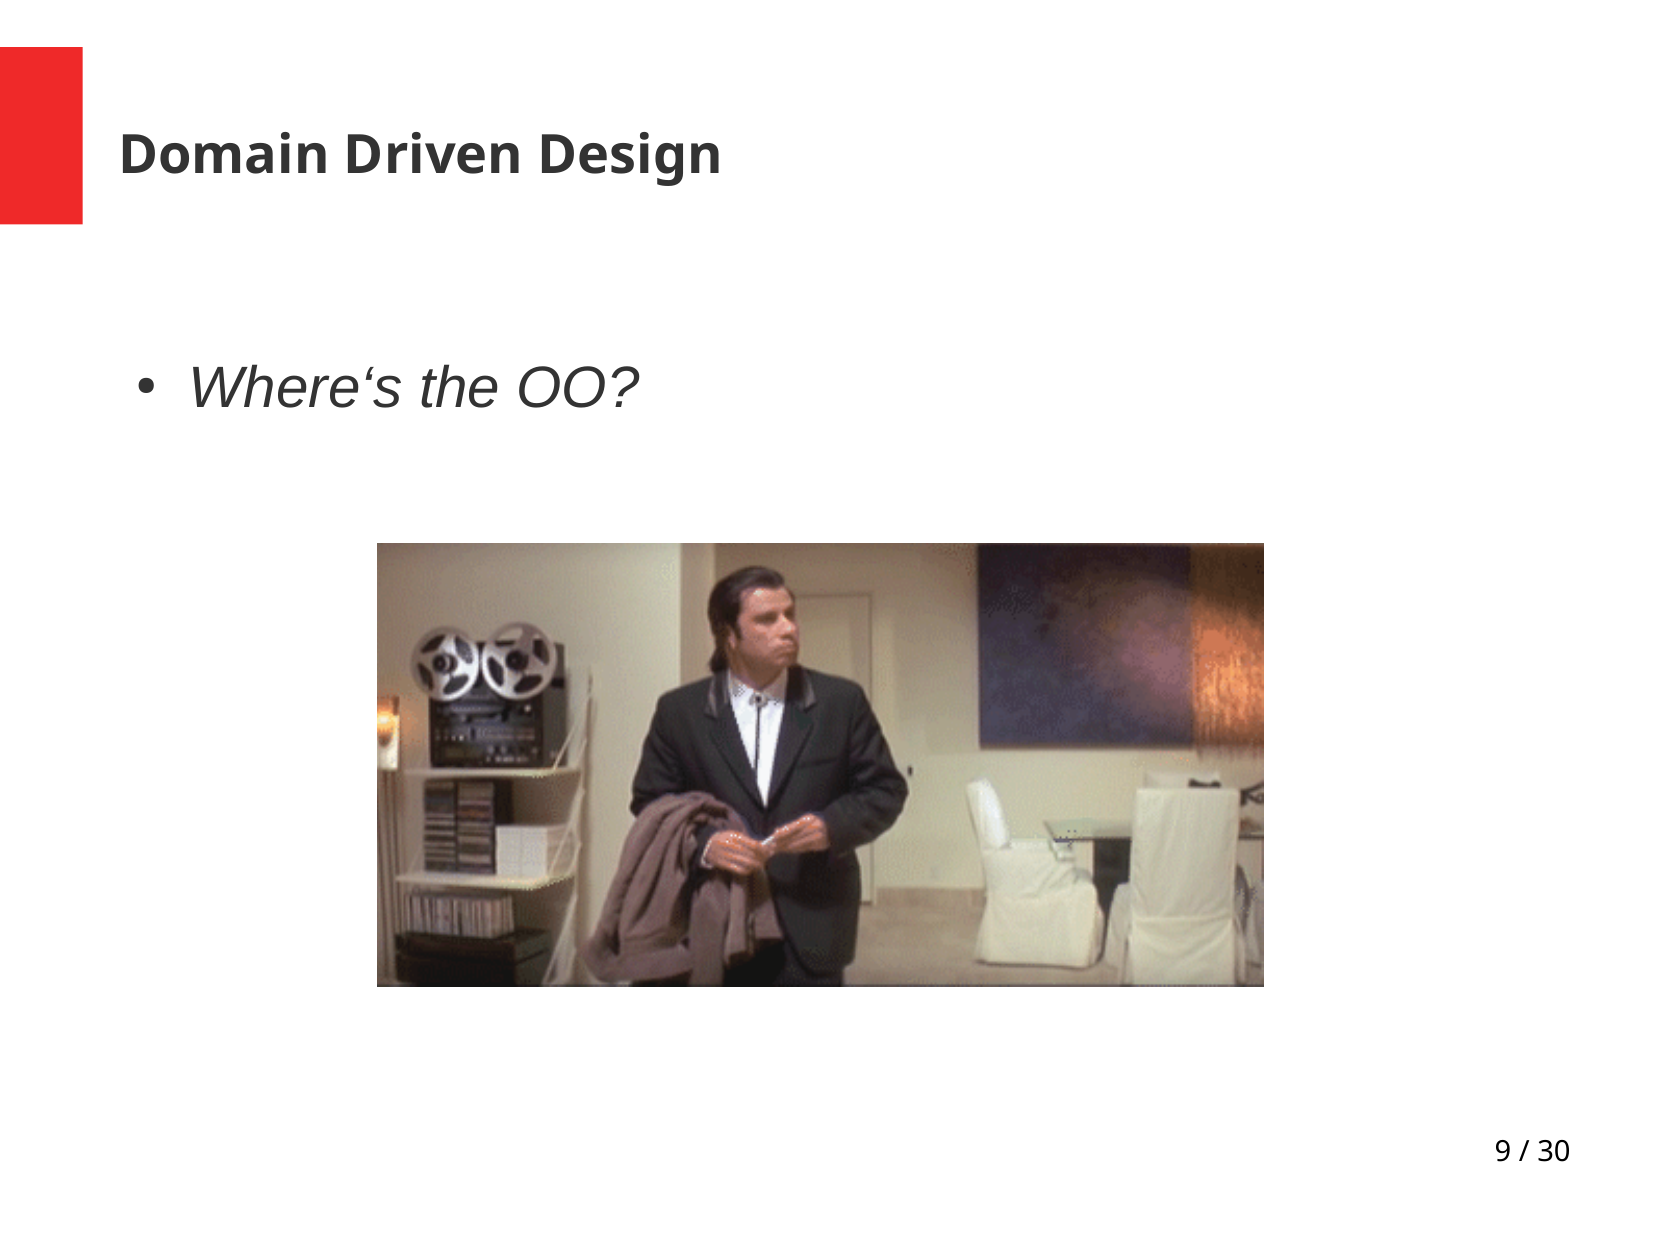

# Domain Driven Design
Where‘s the OO?
9